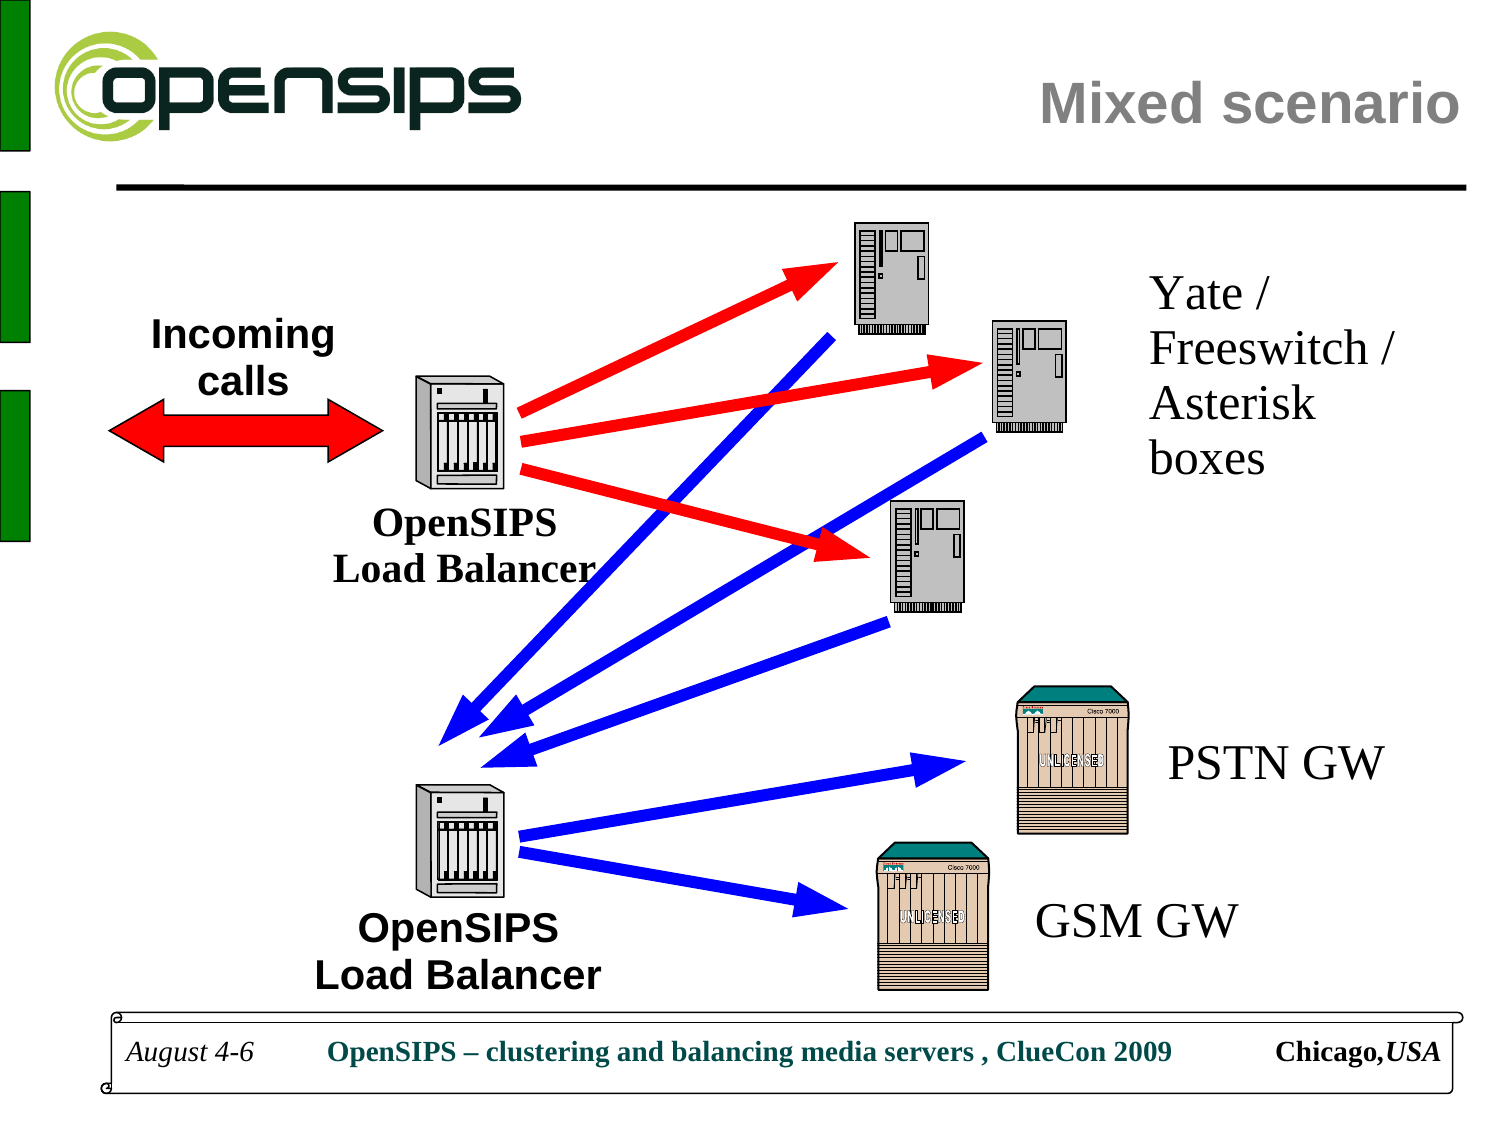

# Mixed scenario
Yate /
Freeswitch /
Asterisk
boxes
Incoming
calls
OpenSIPS
Load Balancer
PSTN GW
GSM GW
OpenSIPS
Load Balancer